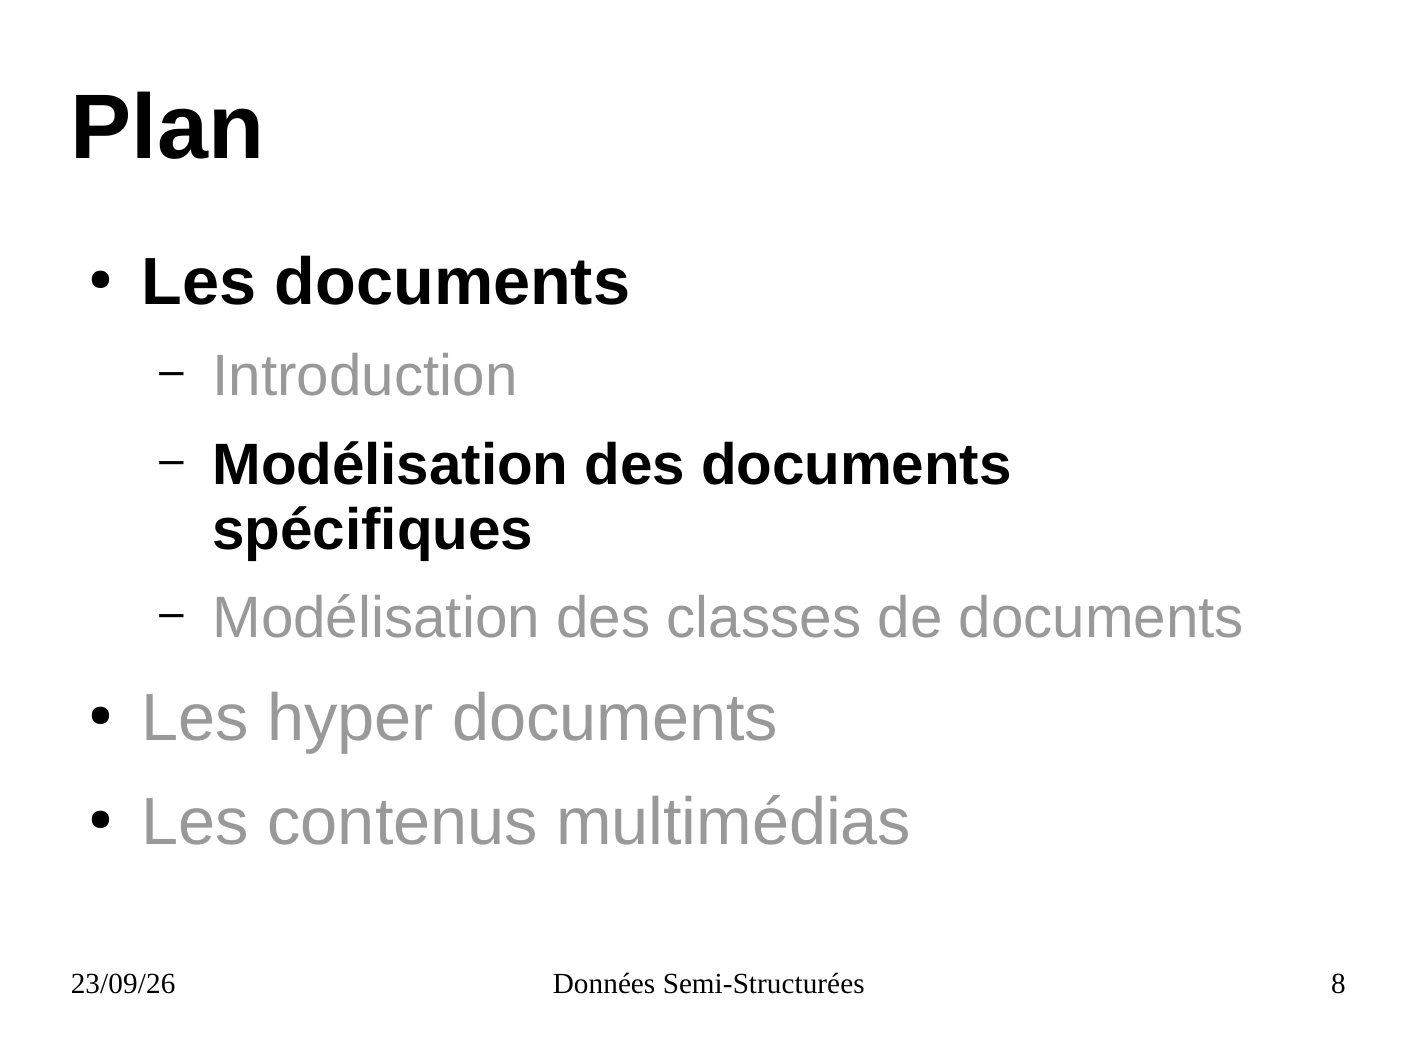

# Plan
Les documents
Introduction
Modélisation des documents spécifiques
Modélisation des classes de documents
Les hyper documents
Les contenus multimédias
Données Semi-Structurées
8